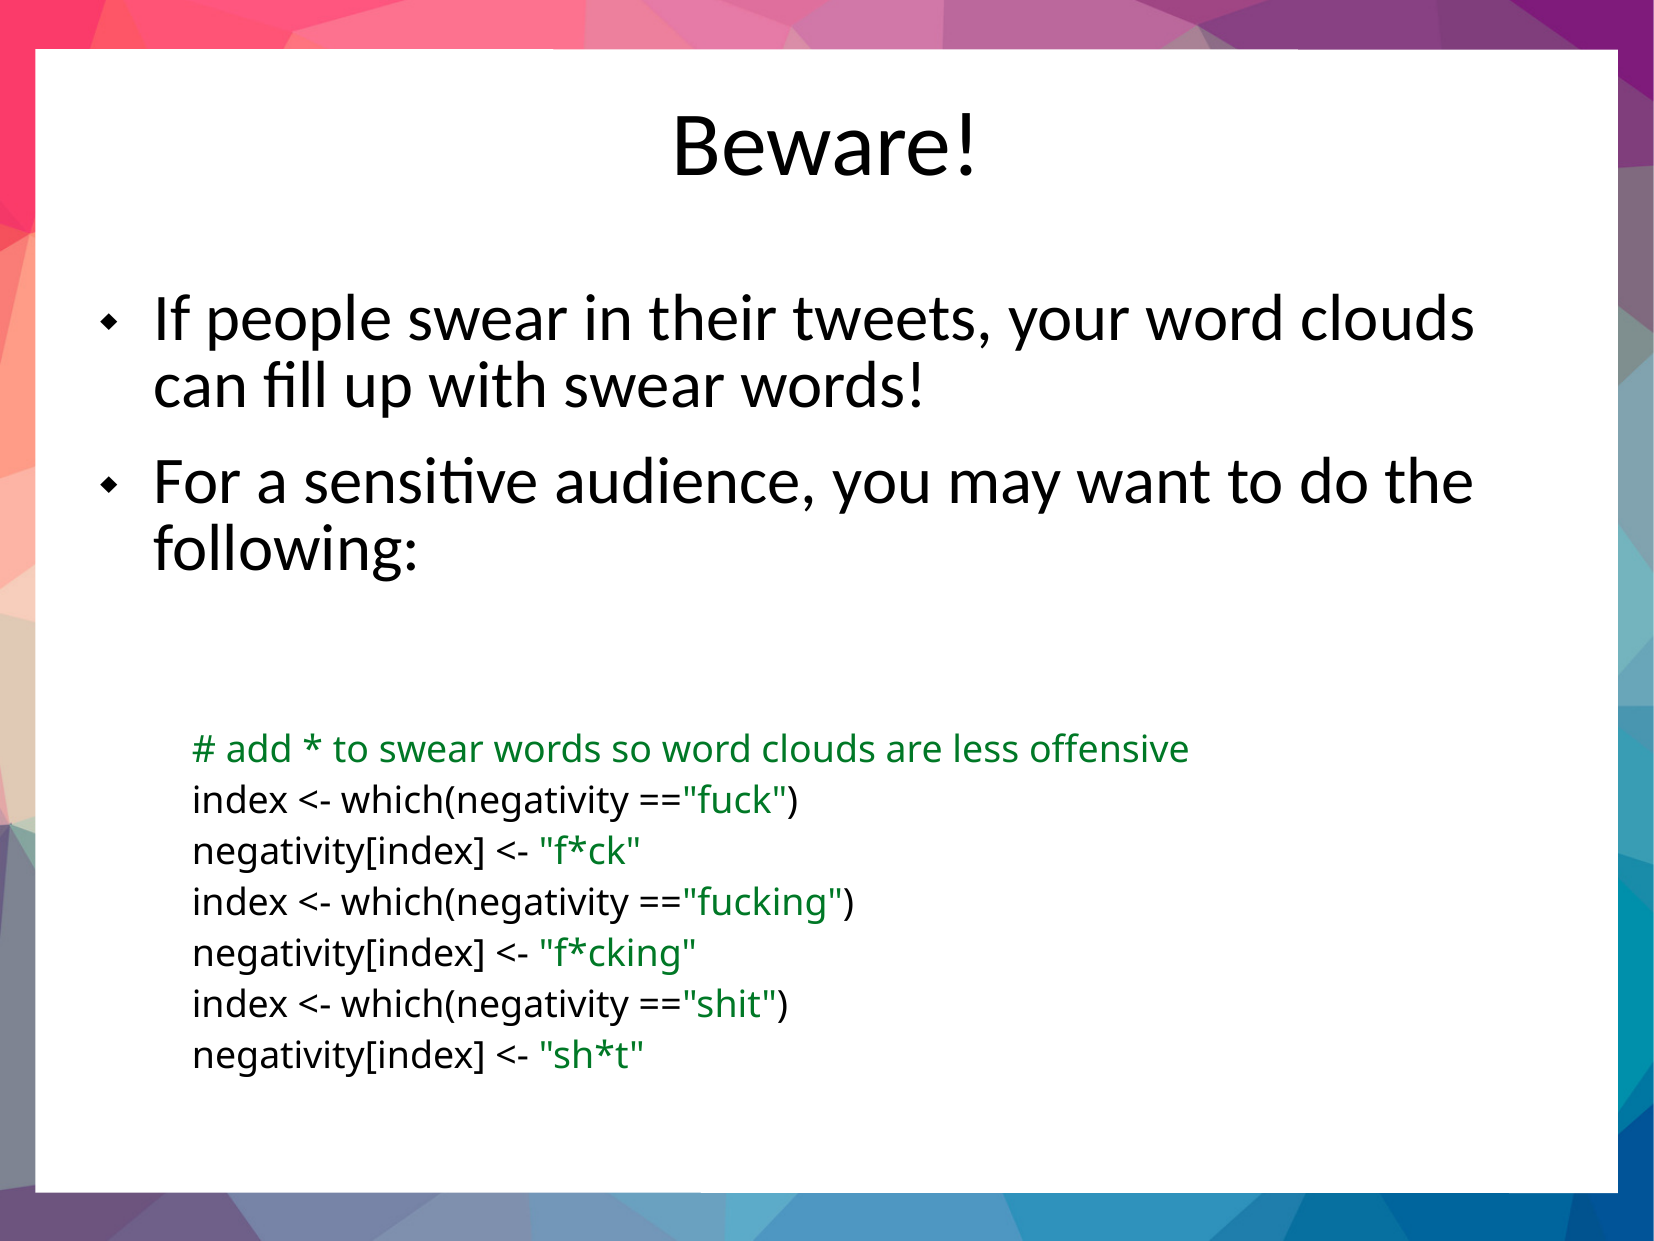

# Beware!
If people swear in their tweets, your word clouds can fill up with swear words!
For a sensitive audience, you may want to do the following:
# add * to swear words so word clouds are less offensive index <- which(negativity =="fuck")
negativity[index] <- "f*ck"
index <- which(negativity =="fucking")
negativity[index] <- "f*cking"
index <- which(negativity =="shit")
negativity[index] <- "sh*t"